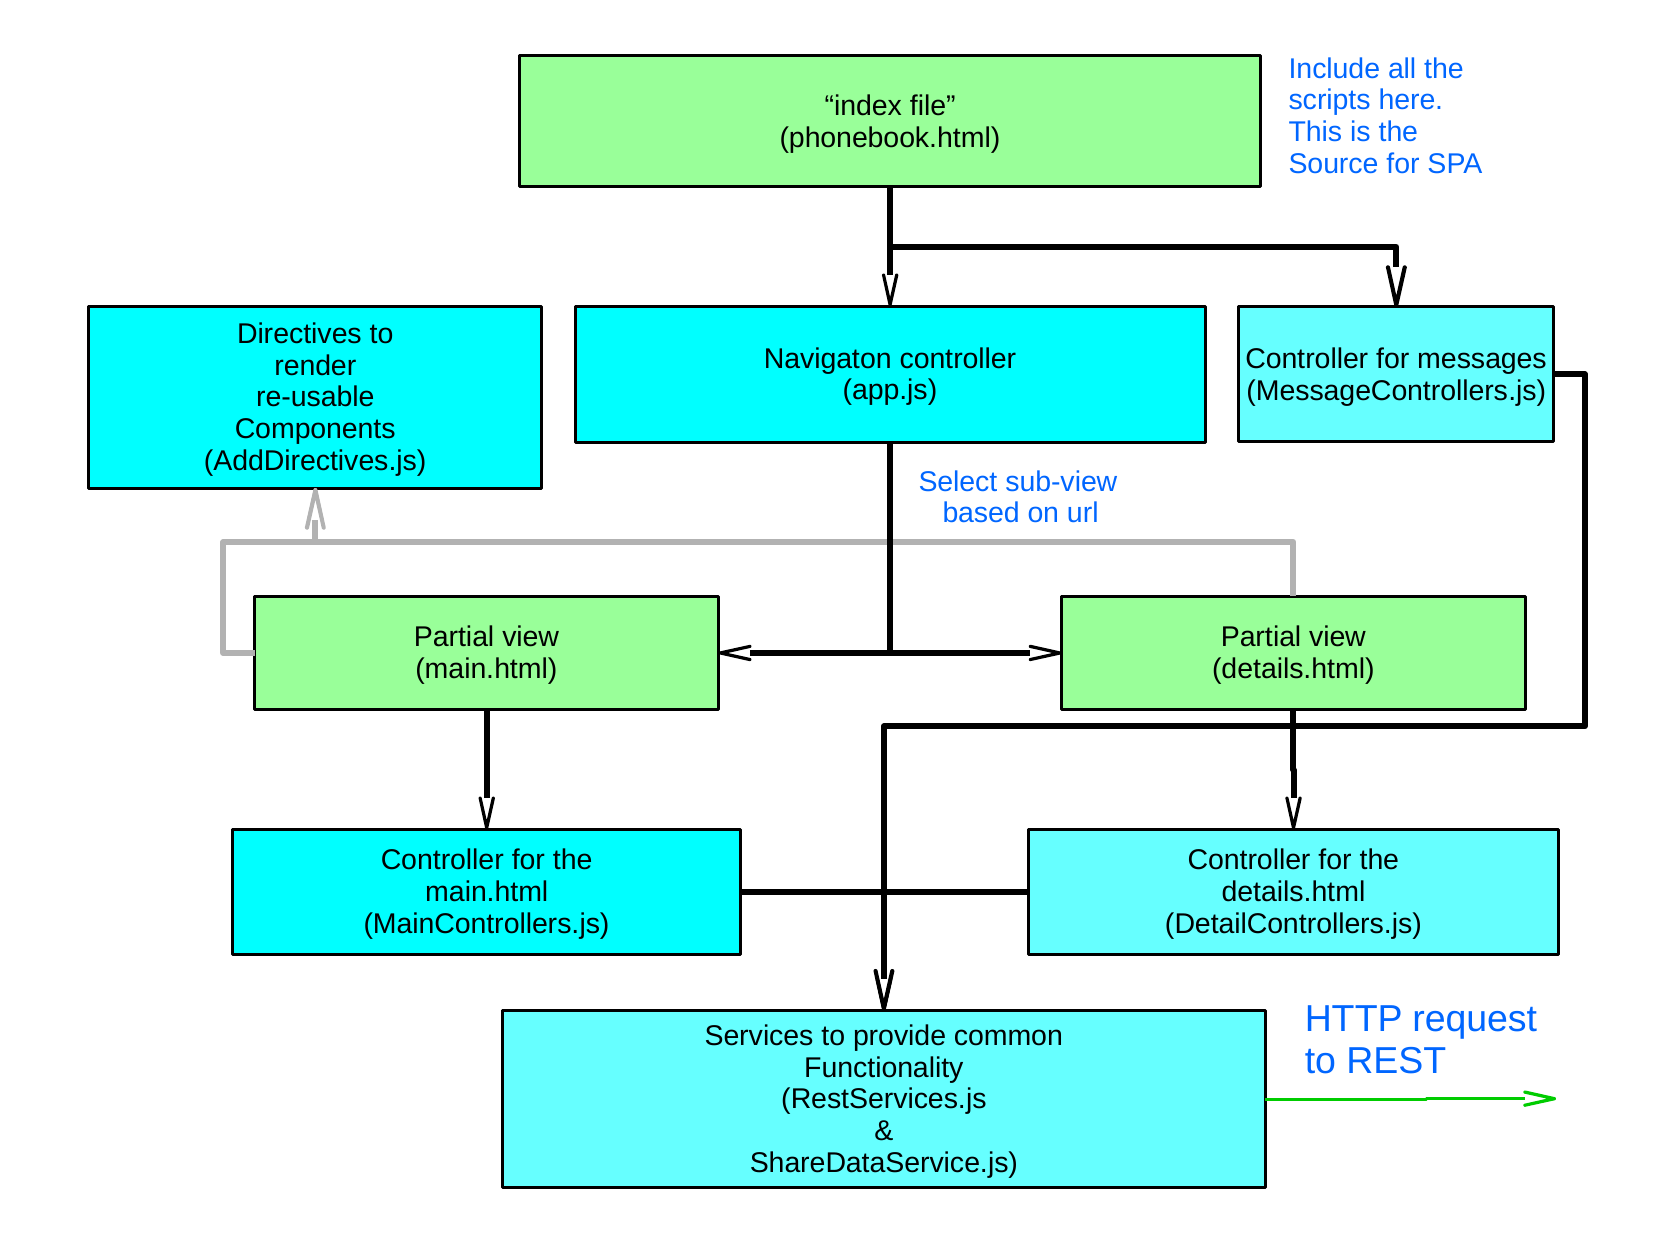

Include all the
scripts here.
This is the
Source for SPA
“index file”
(phonebook.html)
Directives to
render
re-usable
Components
(AddDirectives.js)
Navigaton controller
(app.js)
Controller for messages
(MessageControllers.js)
Select sub-view
 based on url
Partial view
(main.html)
Partial view
(details.html)
Controller for the
main.html
(MainControllers.js)
Controller for the
details.html
(DetailControllers.js)
HTTP request
to REST
Services to provide common
Functionality
(RestServices.js
&
ShareDataService.js)